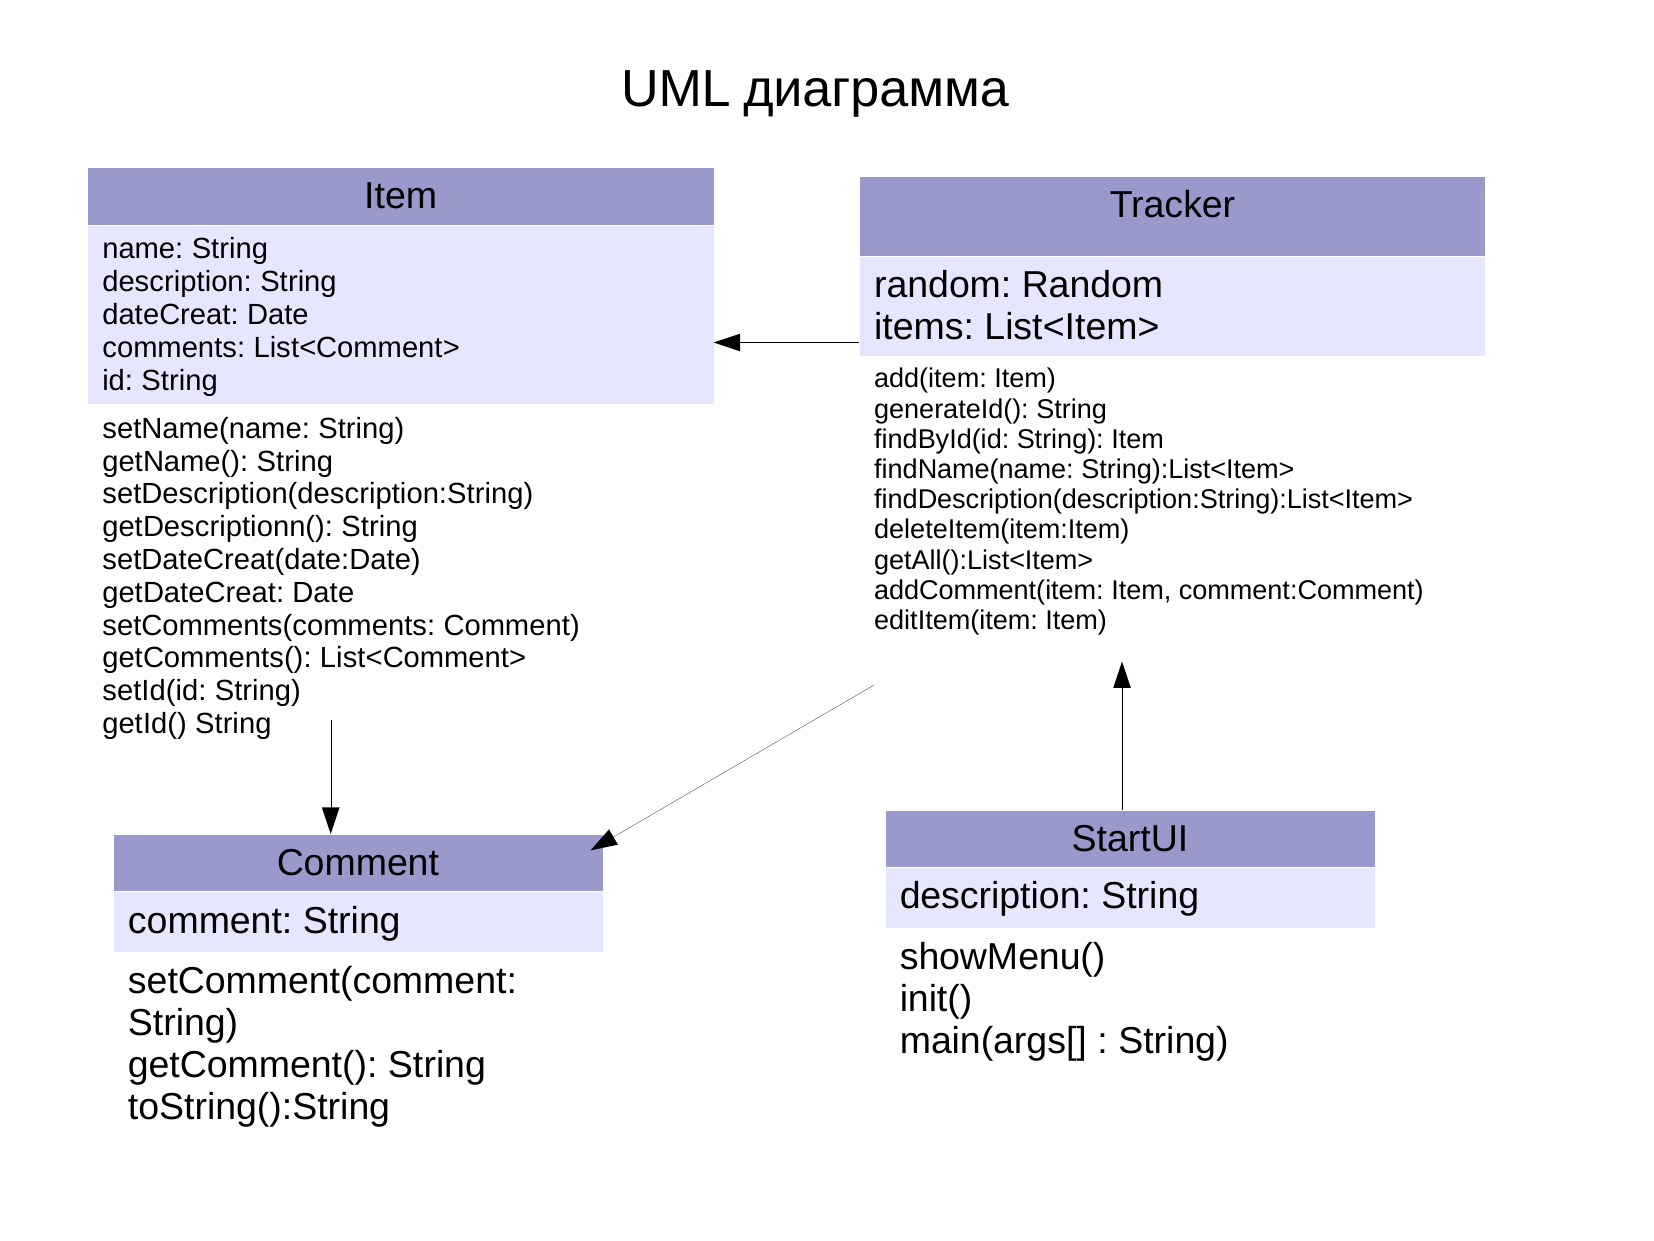

# UML диаграмма
| Item |
| --- |
| name: String description: String dateCreat: Date comments: List<Comment> id: String |
| setName(name: String) getName(): String setDescription(description:String) getDescriptionn(): String setDateCreat(date:Date) getDateCreat: Date setComments(comments: Comment) getComments(): List<Comment> setId(id: String) getId() String |
| Tracker |
| --- |
| random: Random items: List<Item> |
| add(item: Item) generateId(): String findById(id: String): Item findName(name: String):List<Item> findDescription(description:String):List<Item> deleteItem(item:Item) getAll():List<Item> addComment(item: Item, comment:Comment) editItem(item: Item) |
| StartUI |
| --- |
| description: String |
| showMenu() init() main(args[] : String) |
| Comment |
| --- |
| comment: String |
| setComment(comment: String) getComment(): String toString():String |